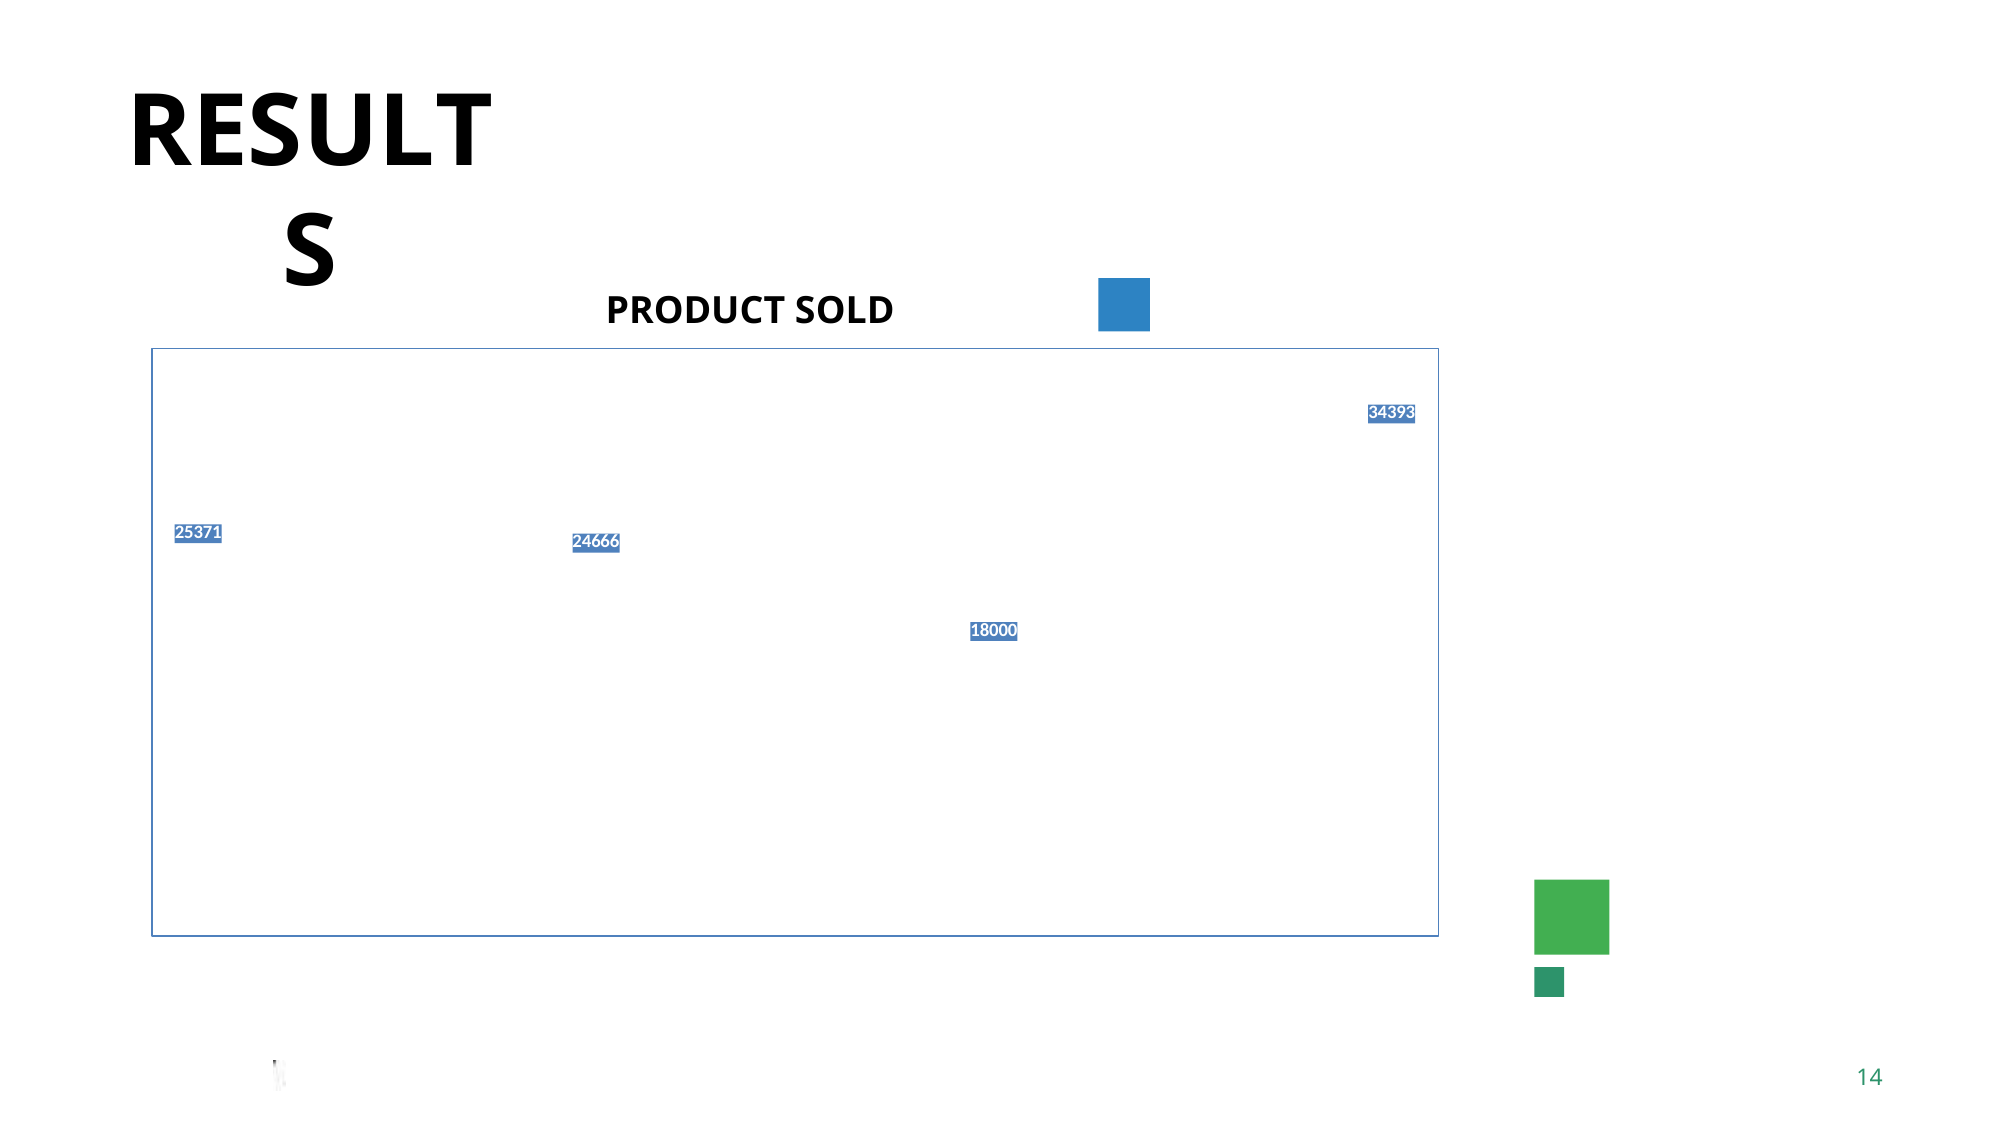

# RESULTS
PRODUCT SOLD
### Chart
| Category | Total |
|---|---|
| Tent | 25371.0 |
| Cloth | 24666.0 |
| Shoes | 18000.0 |
| Cups | 34393.0 |